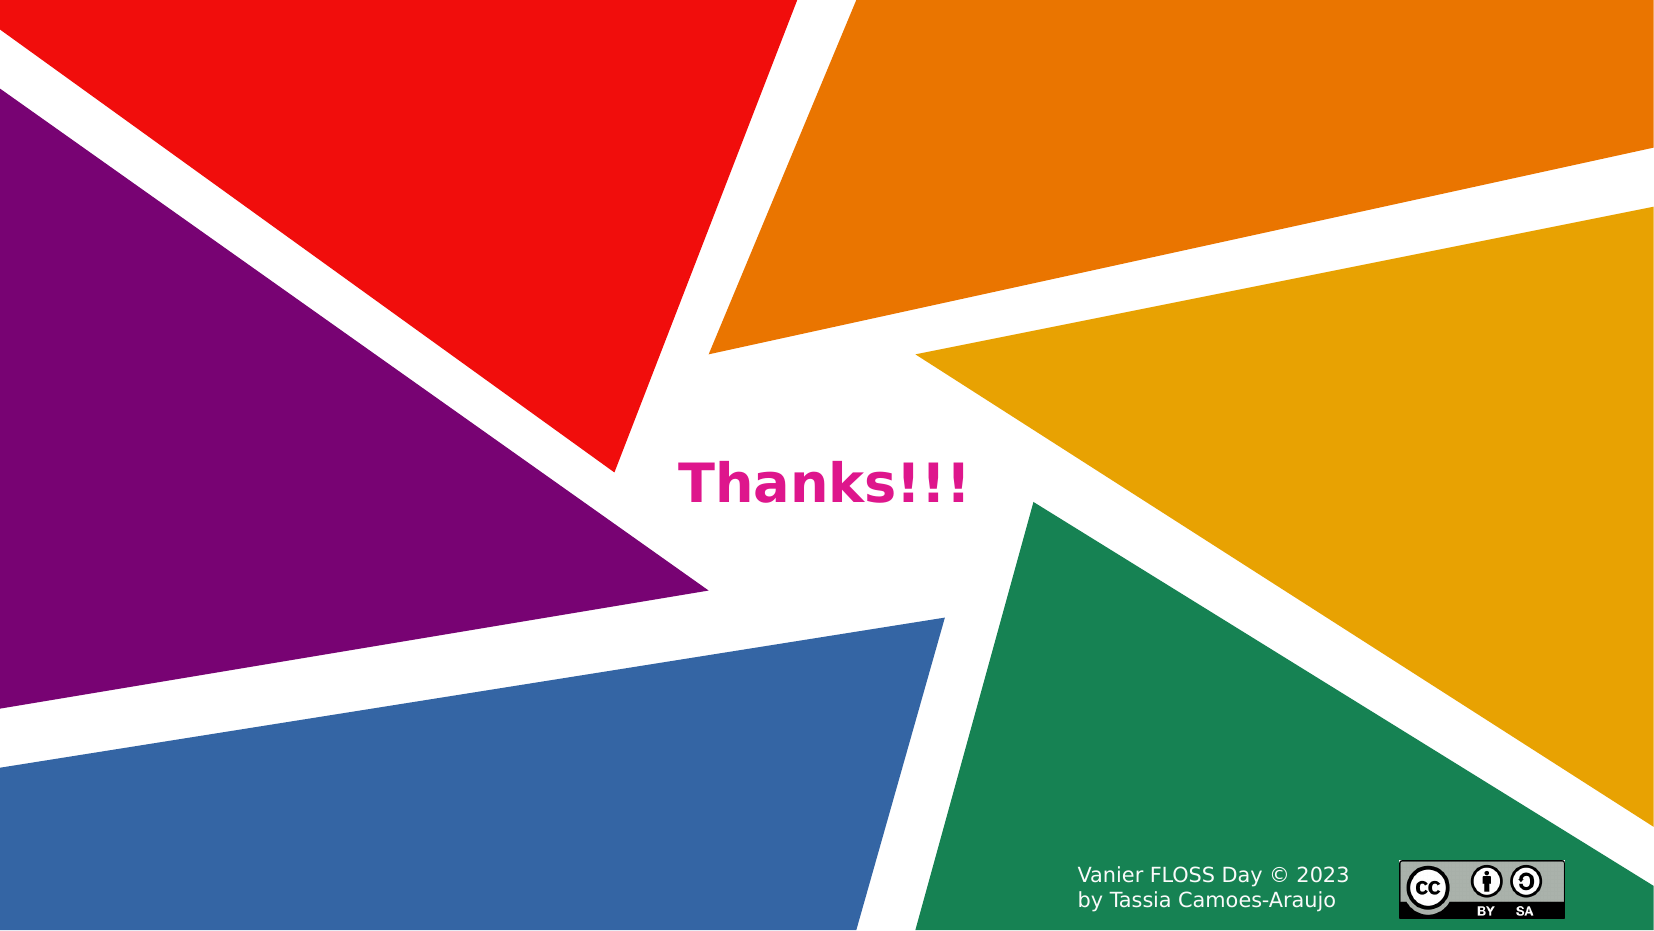

# Thanks!!!
Vanier FLOSS Day © 2023
by Tassia Camoes-Araujo